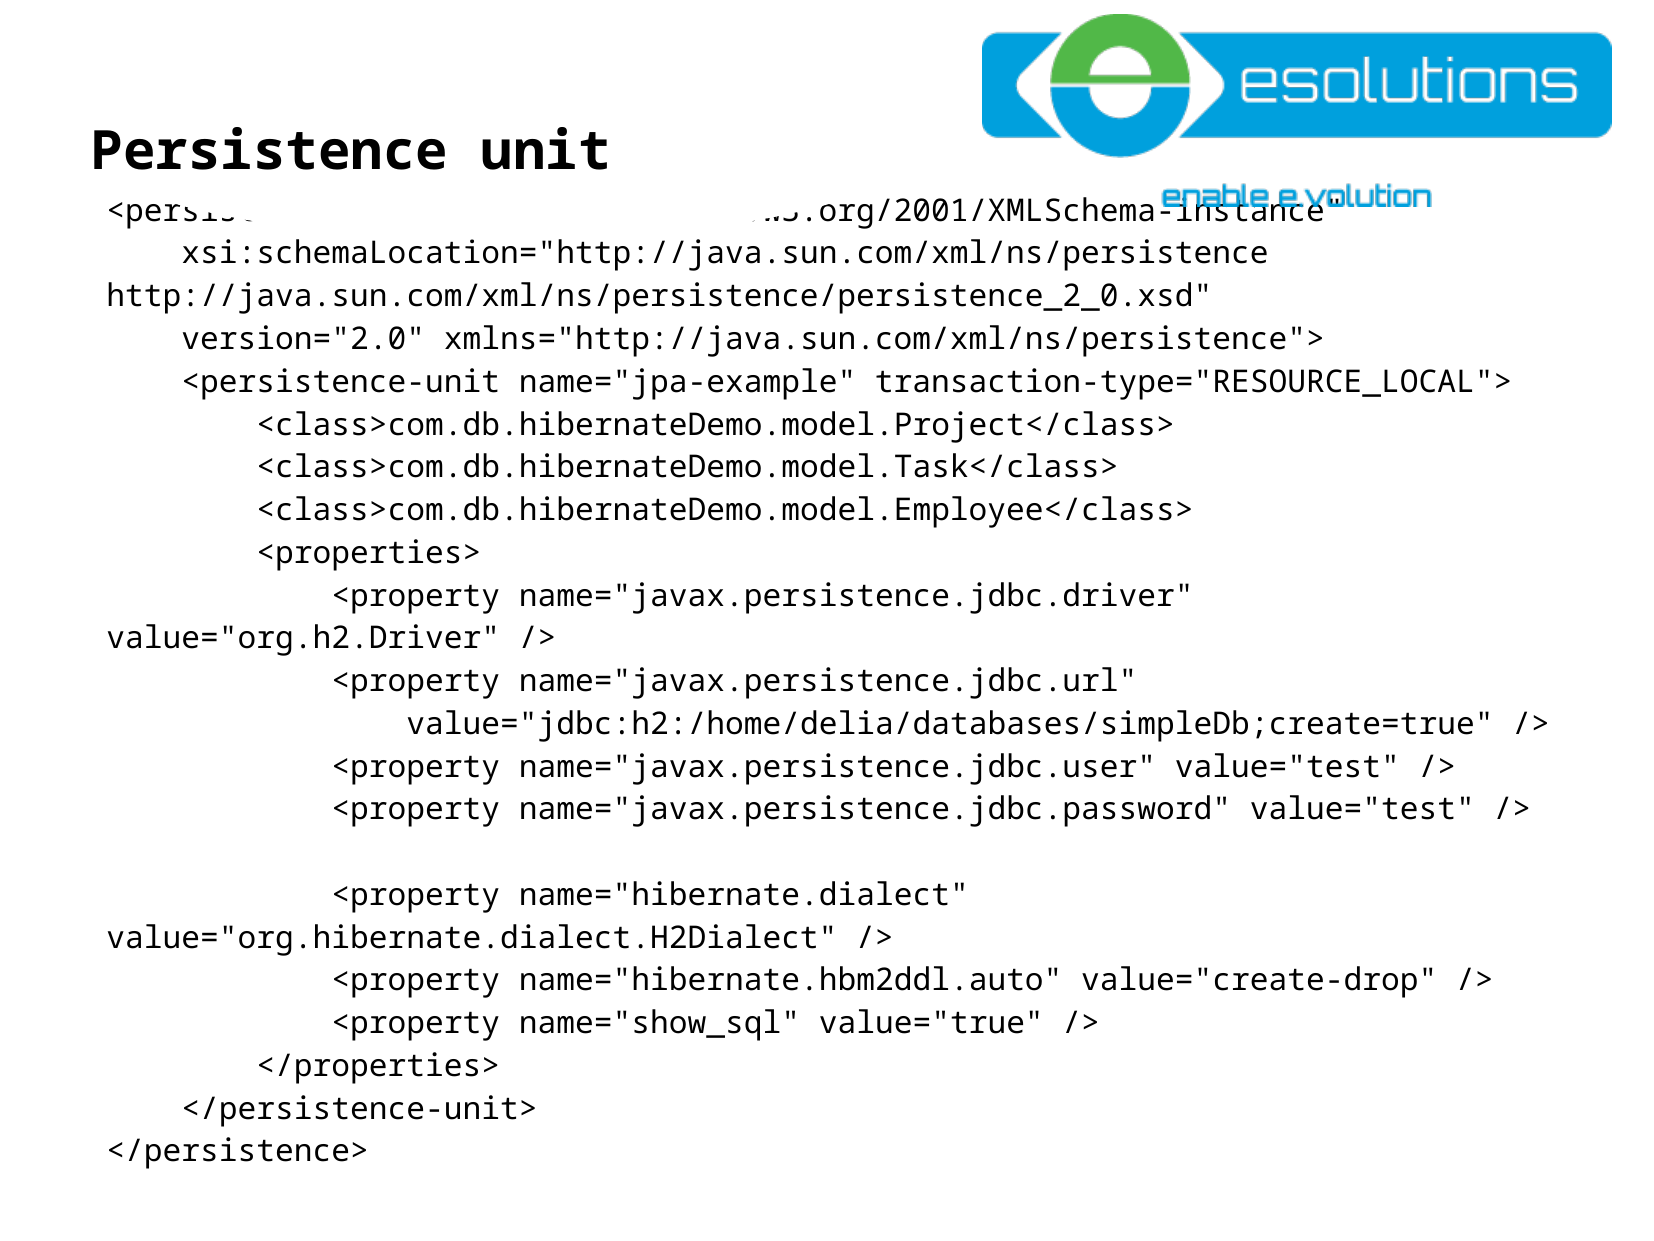

#
Persistence unit
<persistence xmlns:xsi="http://www.w3.org/2001/XMLSchema-instance"
	xsi:schemaLocation="http://java.sun.com/xml/ns/persistence http://java.sun.com/xml/ns/persistence/persistence_2_0.xsd"
	version="2.0" xmlns="http://java.sun.com/xml/ns/persistence">
	<persistence-unit name="jpa-example" transaction-type="RESOURCE_LOCAL">
		<class>com.db.hibernateDemo.model.Project</class>
		<class>com.db.hibernateDemo.model.Task</class>
		<class>com.db.hibernateDemo.model.Employee</class>
		<properties>
			<property name="javax.persistence.jdbc.driver" value="org.h2.Driver" />
			<property name="javax.persistence.jdbc.url"
				value="jdbc:h2:/home/delia/databases/simpleDb;create=true" />
			<property name="javax.persistence.jdbc.user" value="test" />
			<property name="javax.persistence.jdbc.password" value="test" />
			<property name="hibernate.dialect" value="org.hibernate.dialect.H2Dialect" />
			<property name="hibernate.hbm2ddl.auto" value="create-drop" />
			<property name="show_sql" value="true" />
		</properties>
	</persistence-unit>
</persistence>